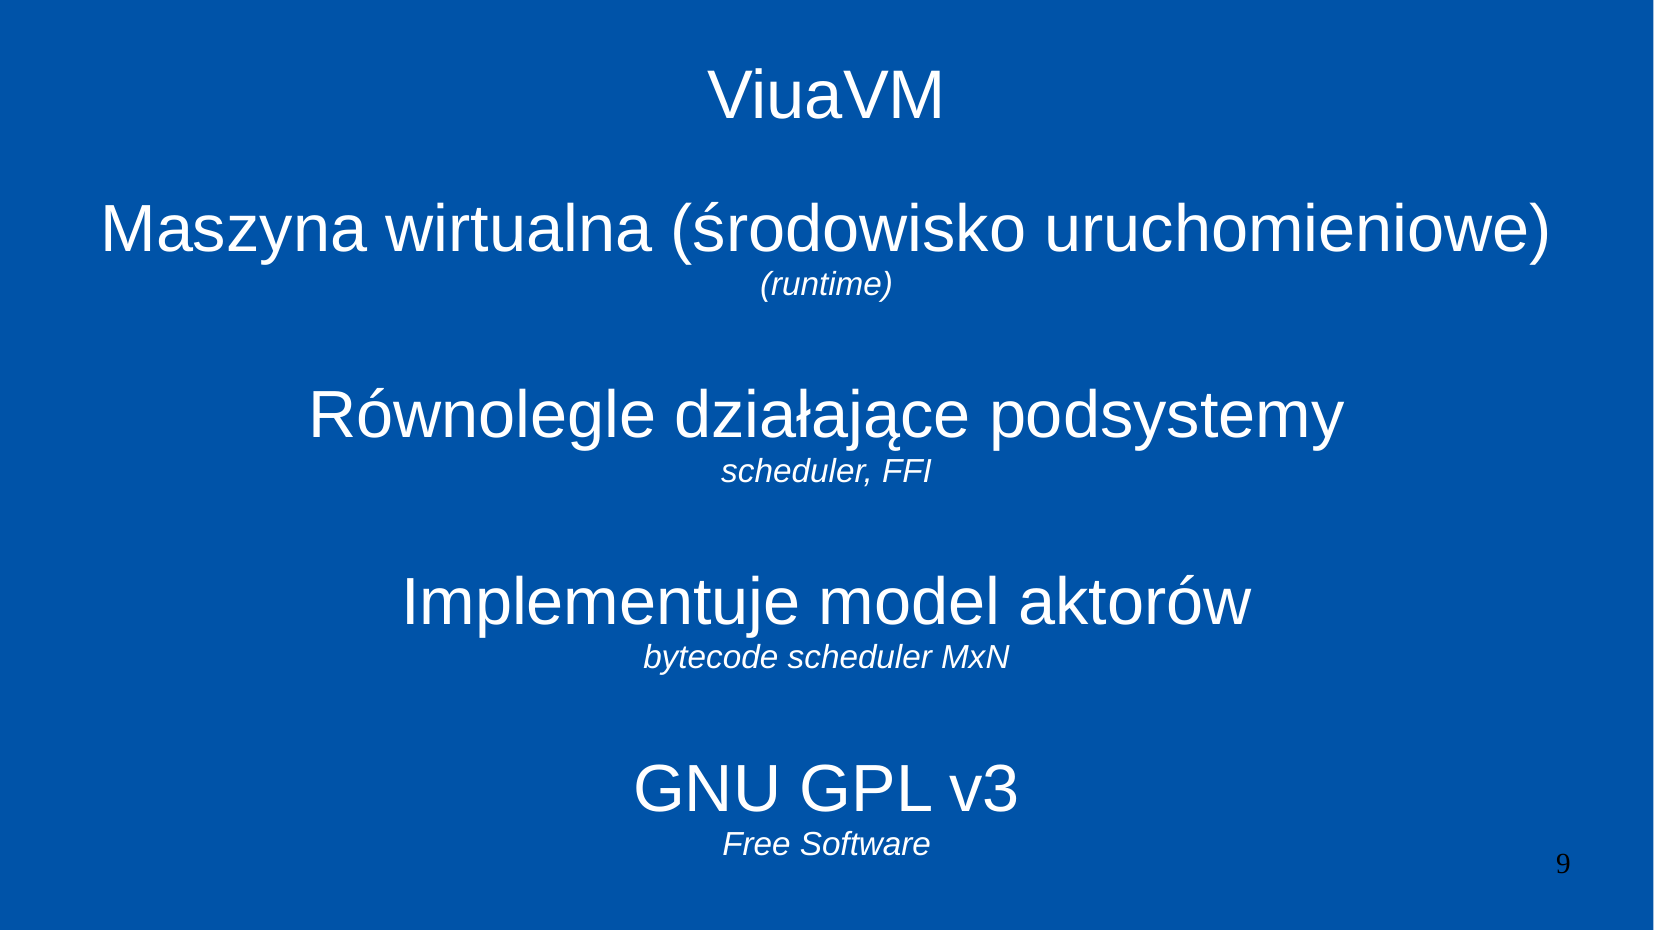

# ViuaVM
Maszyna wirtualna (środowisko uruchomieniowe)
(runtime)
Równolegle działające podsystemy
scheduler, FFI
Implementuje model aktorów
bytecode scheduler MxN
GNU GPL v3
Free Software
9